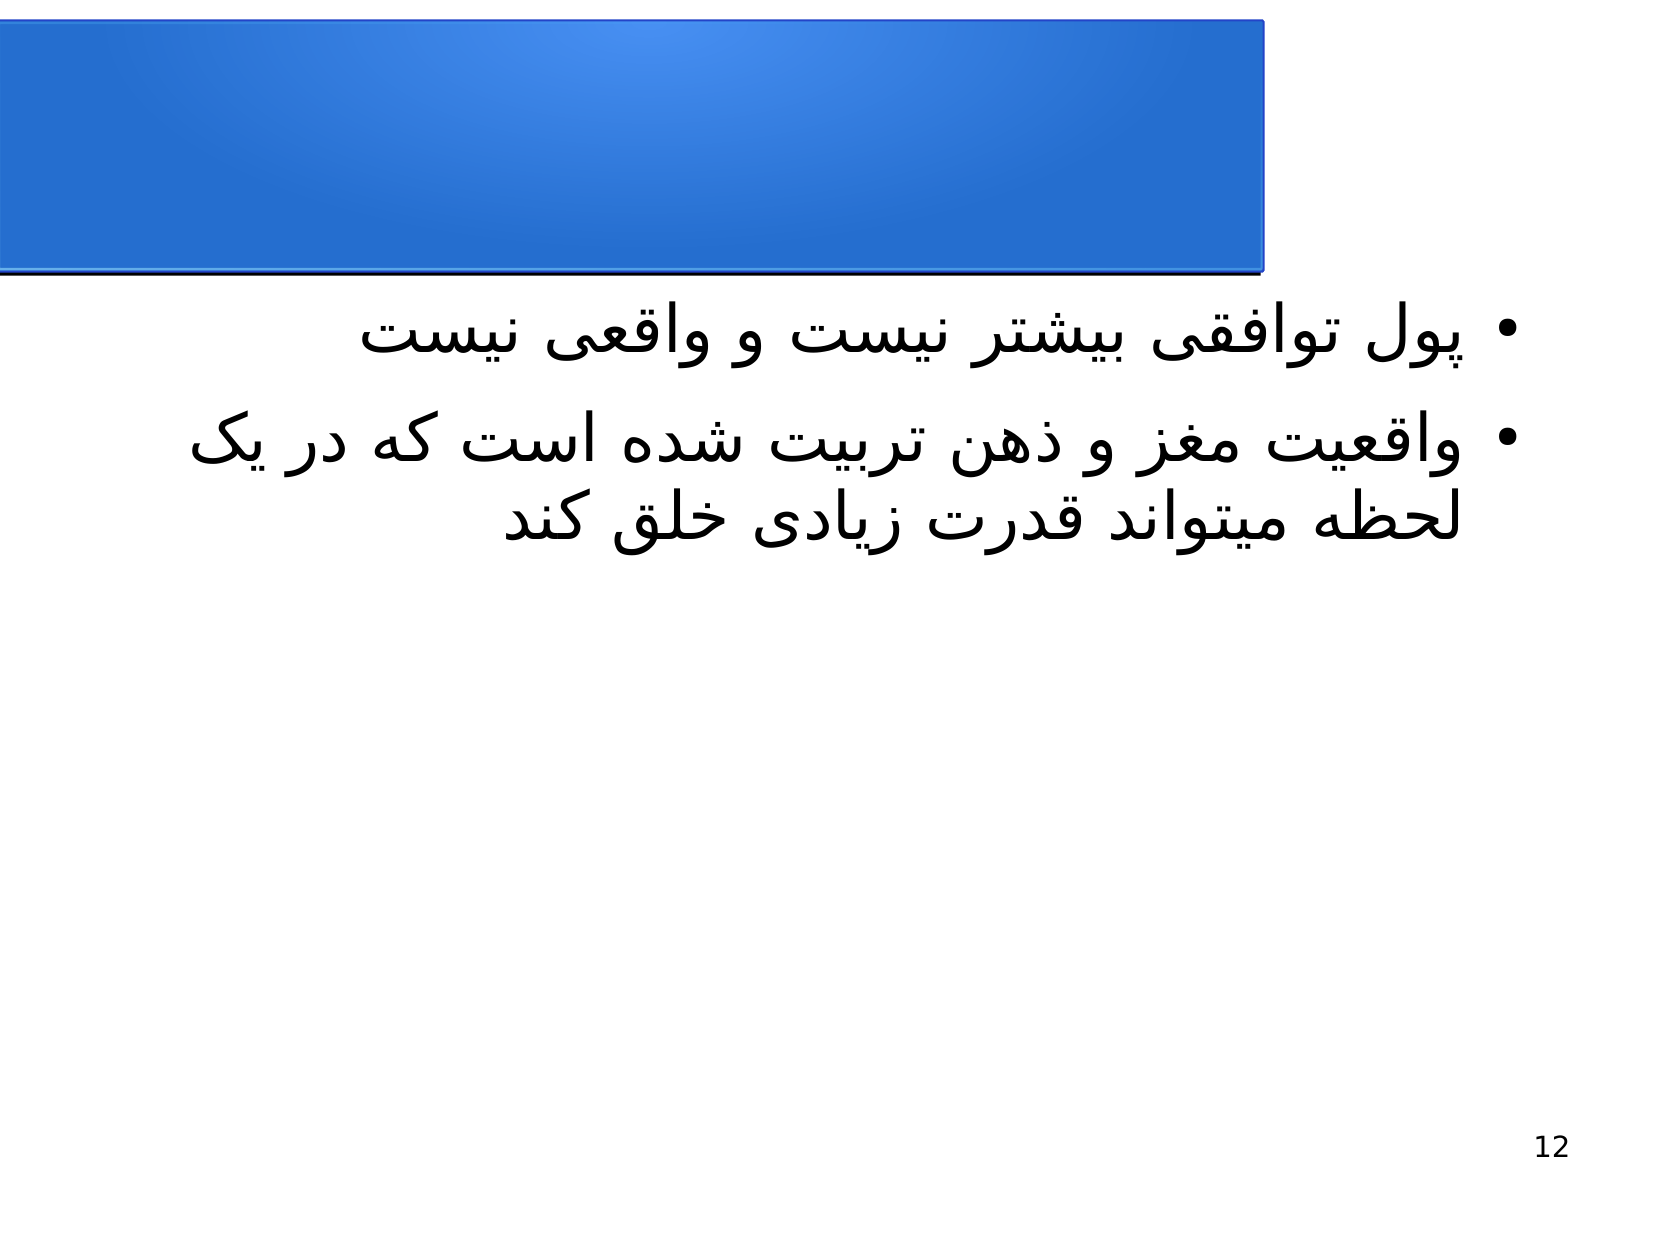

#
پول توافقی بیشتر نیست و واقعی نیست
واقعیت مغز و ذهن تربیت شده است که در یک لحظه میتواند قدرت زیادی خلق کند
12